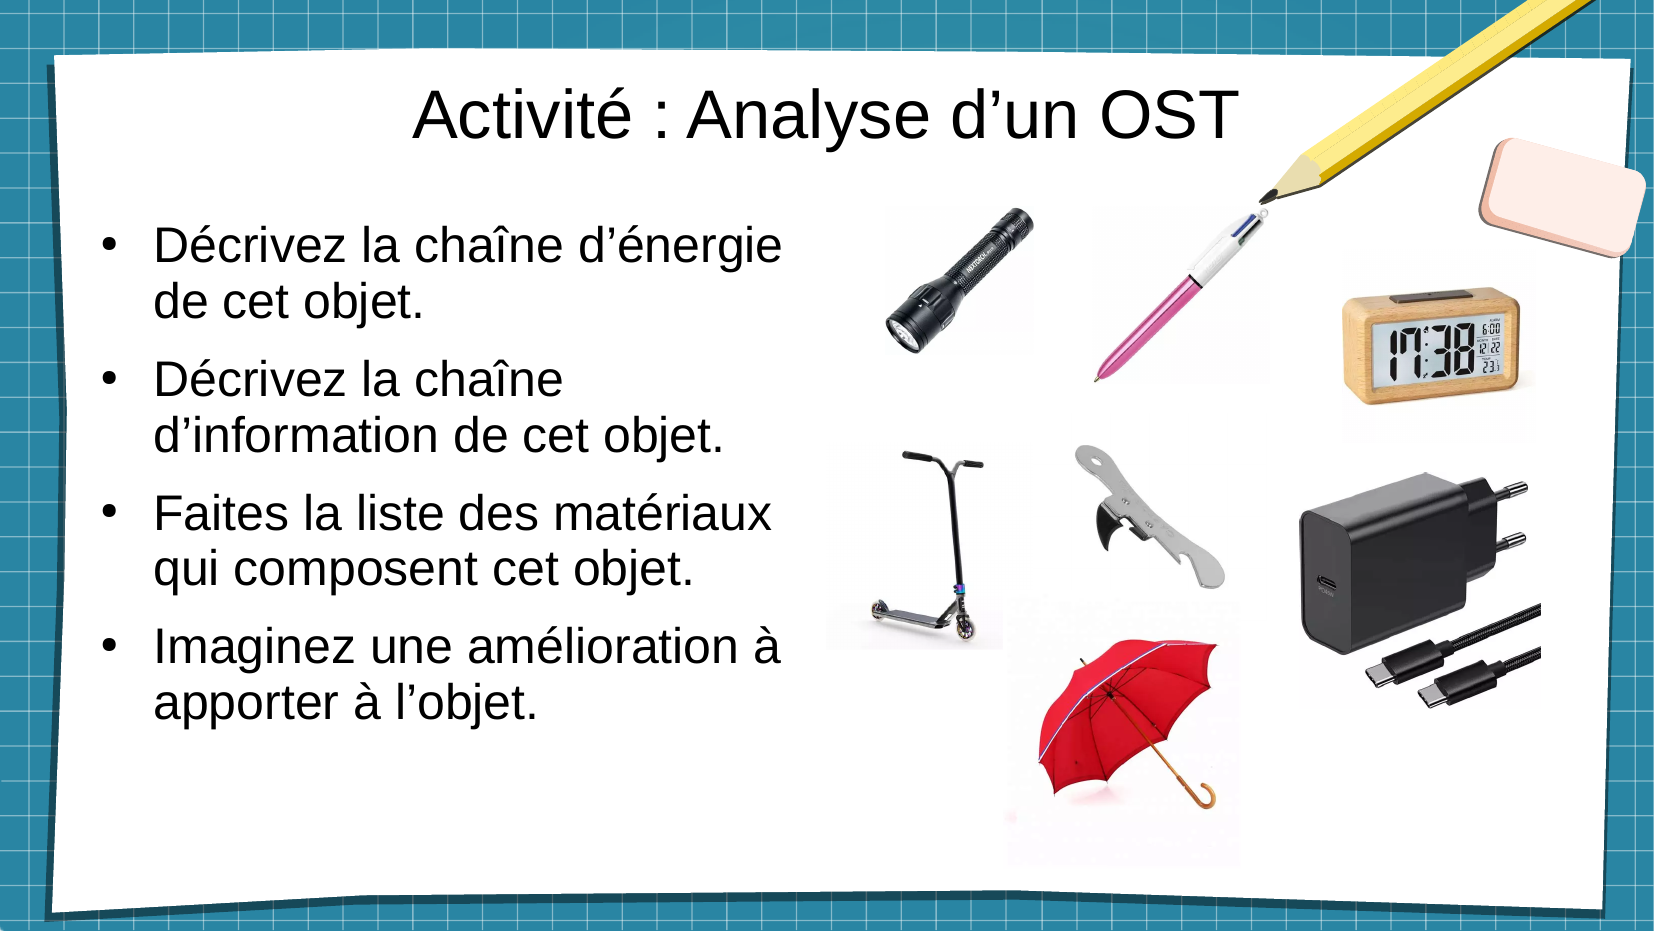

# Activité : Analyse d’un OST
Décrivez la chaîne d’énergie de cet objet.
Décrivez la chaîne d’information de cet objet.
Faites la liste des matériaux qui composent cet objet.
Imaginez une amélioration à apporter à l’objet.